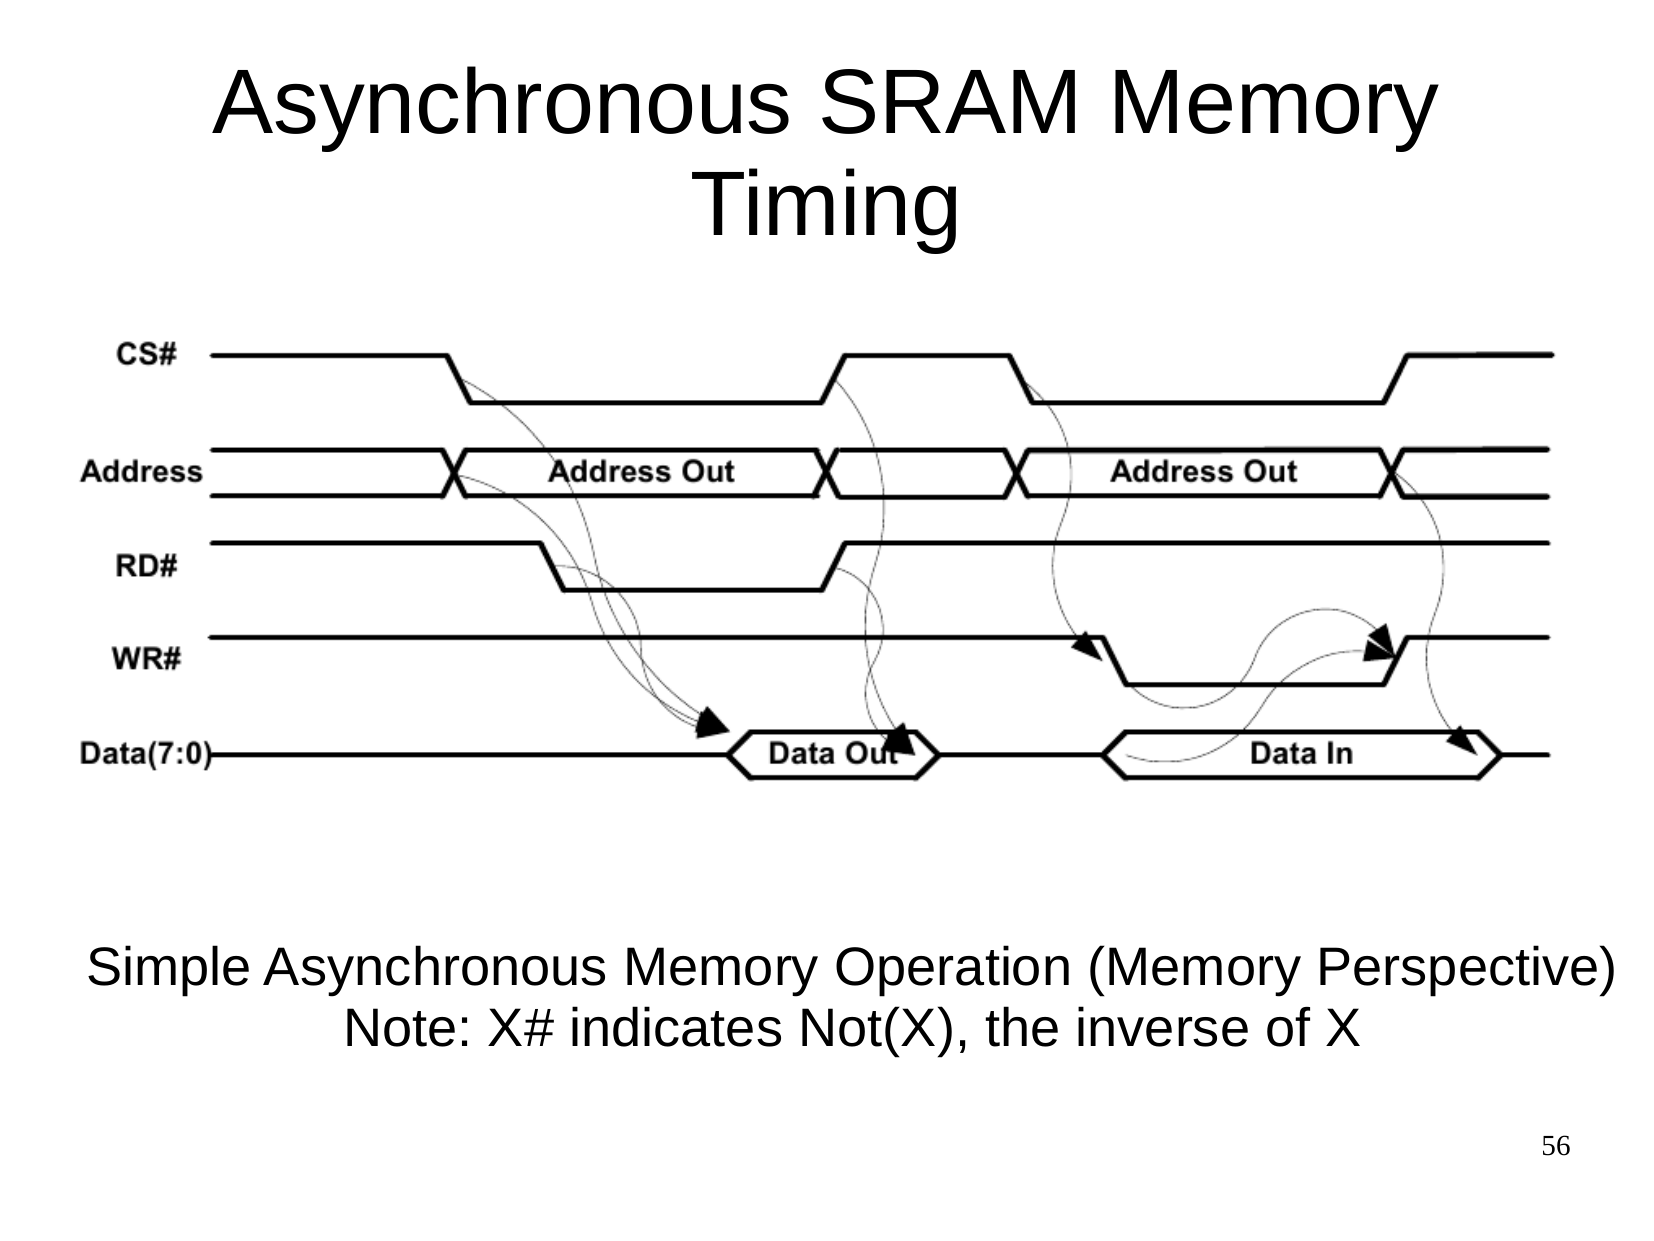

# Asynchronous SRAM Memory Timing
Simple Asynchronous Memory Operation (Memory Perspective)
Note: X# indicates Not(X), the inverse of X
56